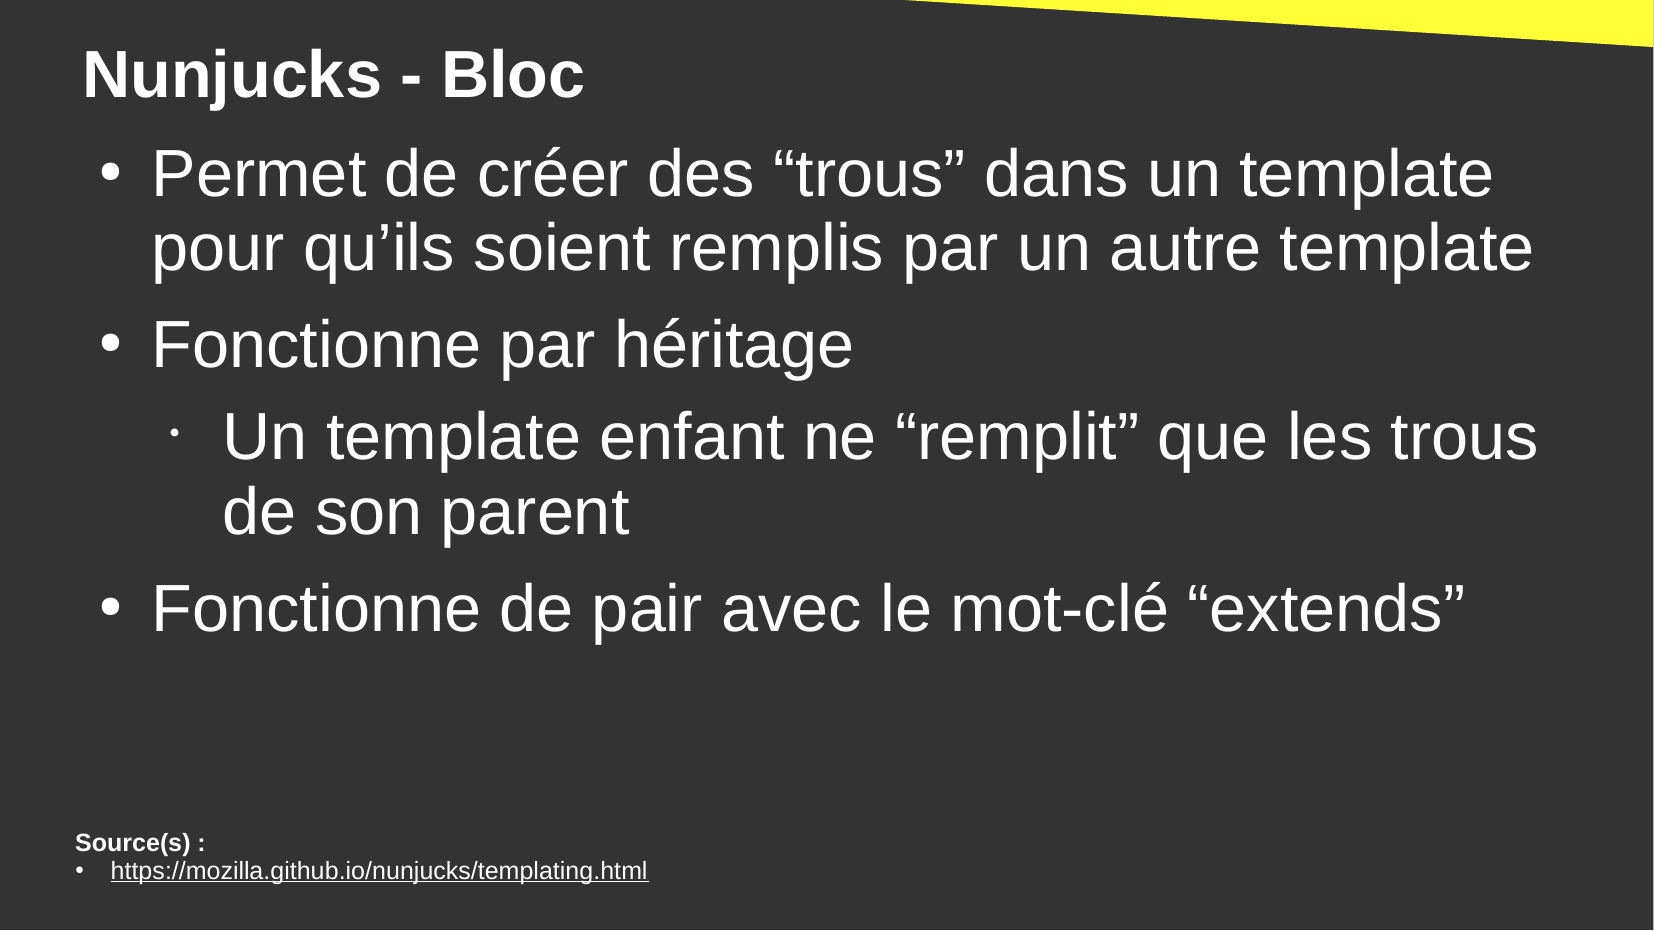

# Nunjucks - Bloc
Permet de créer des “trous” dans un template pour qu’ils soient remplis par un autre template
Fonctionne par héritage
Un template enfant ne “remplit” que les trous de son parent
Fonctionne de pair avec le mot-clé “extends”
Source(s) :
https://mozilla.github.io/nunjucks/templating.html